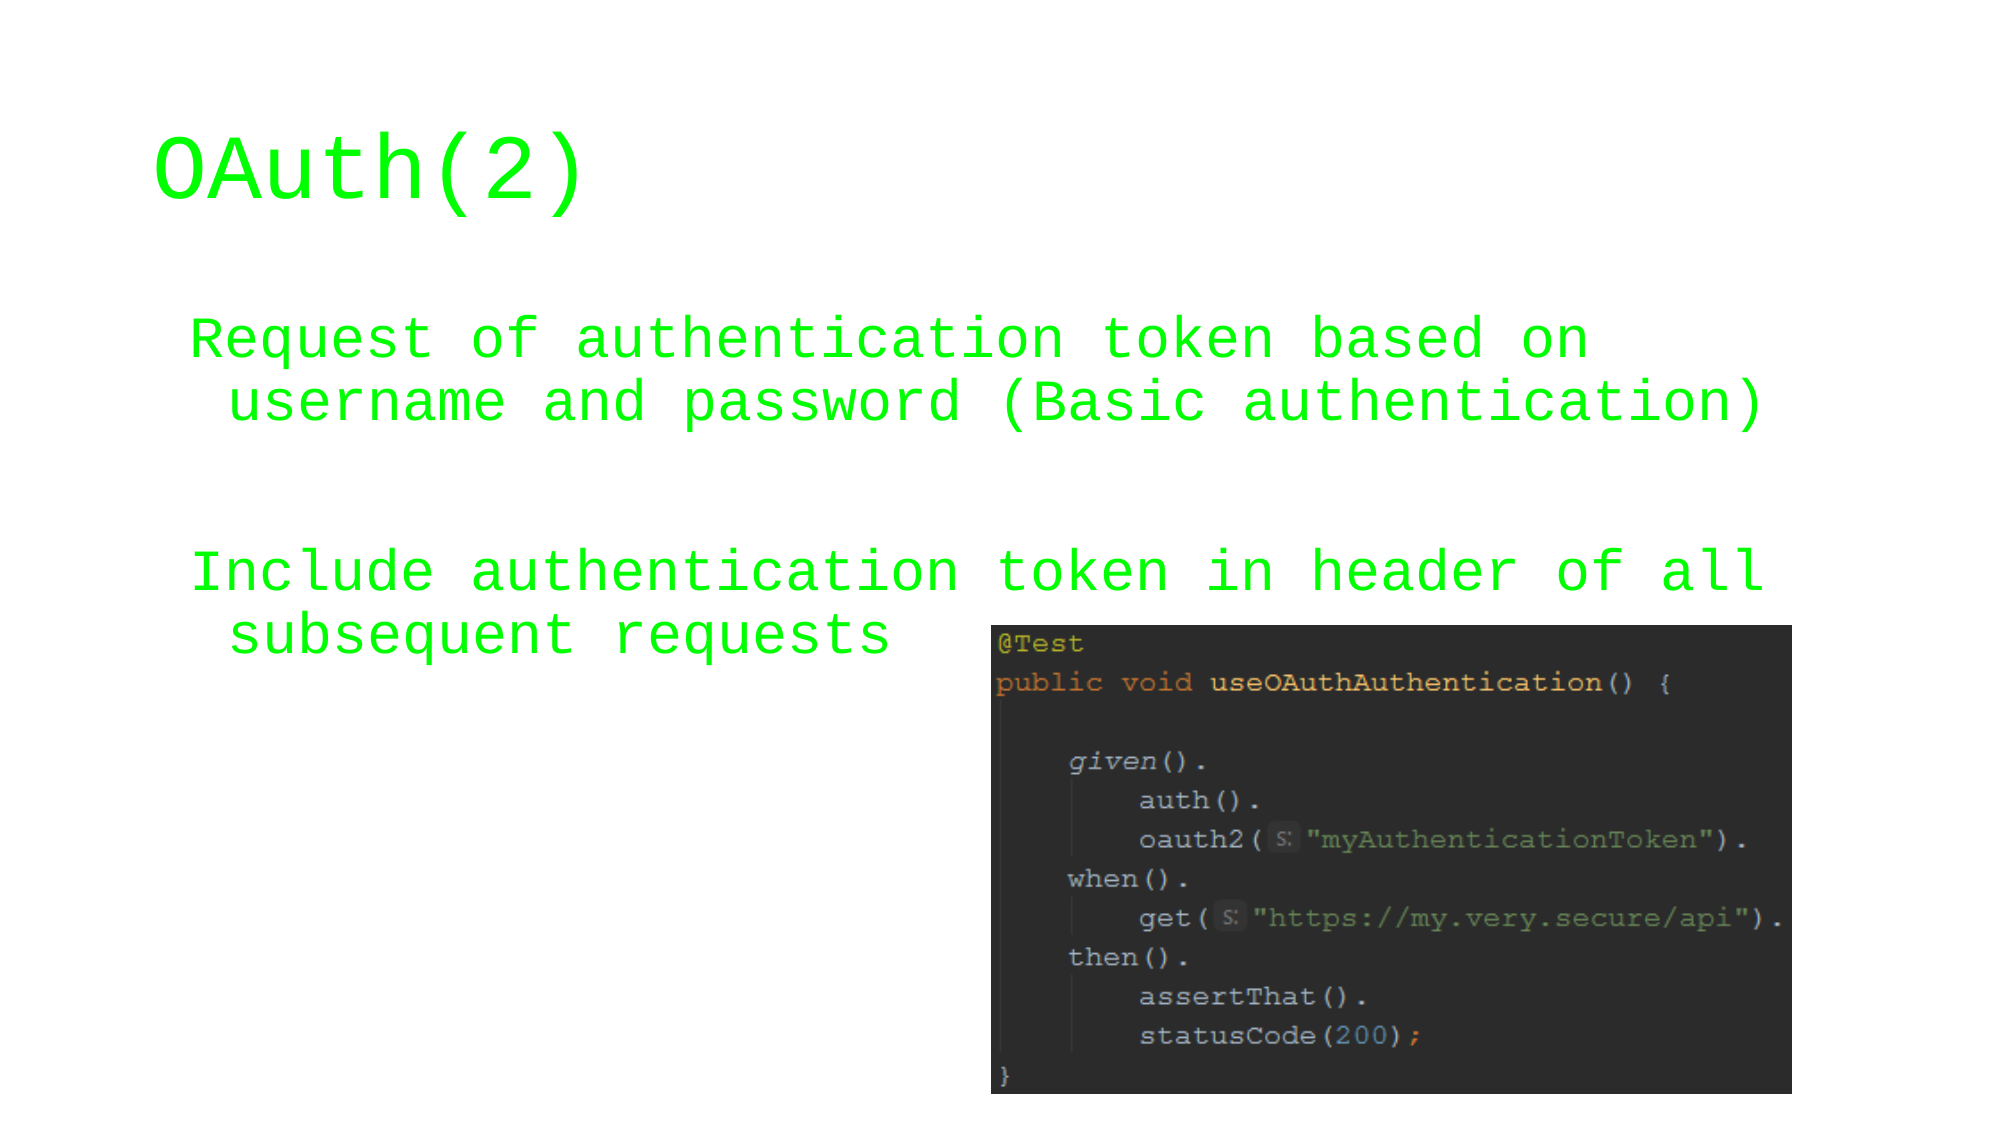

# OAuth(2)
Request of authentication token based on username and password (Basic authentication)
Include authentication token in header of all subsequent requests